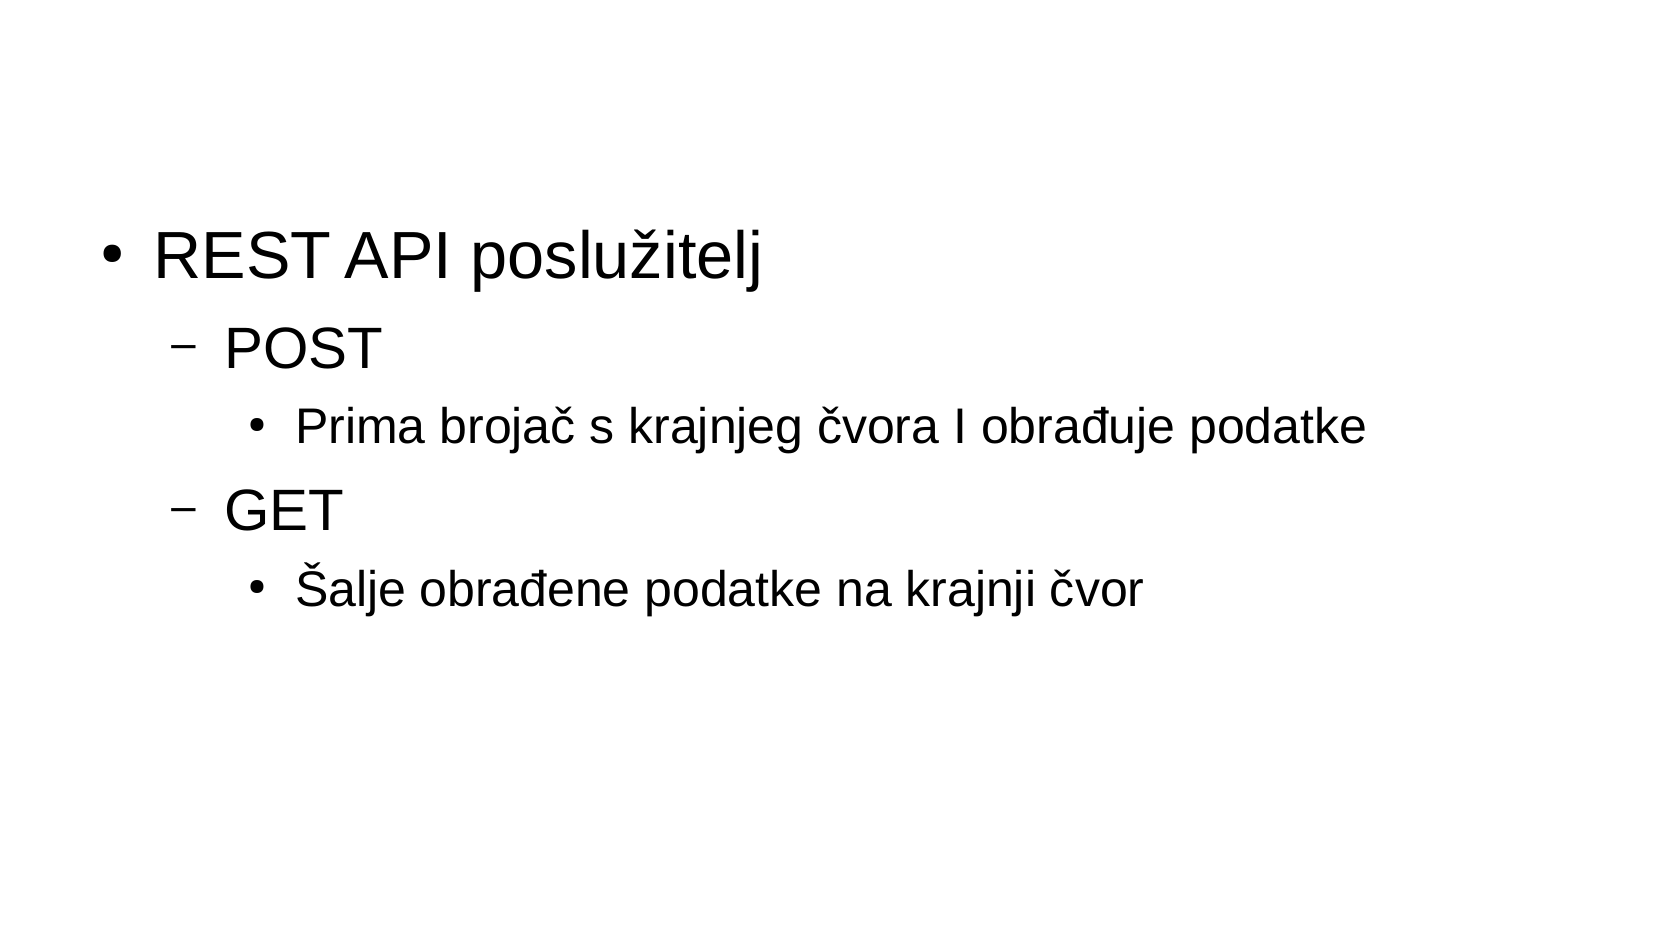

#
REST API poslužitelj
POST
Prima brojač s krajnjeg čvora I obrađuje podatke
GET
Šalje obrađene podatke na krajnji čvor